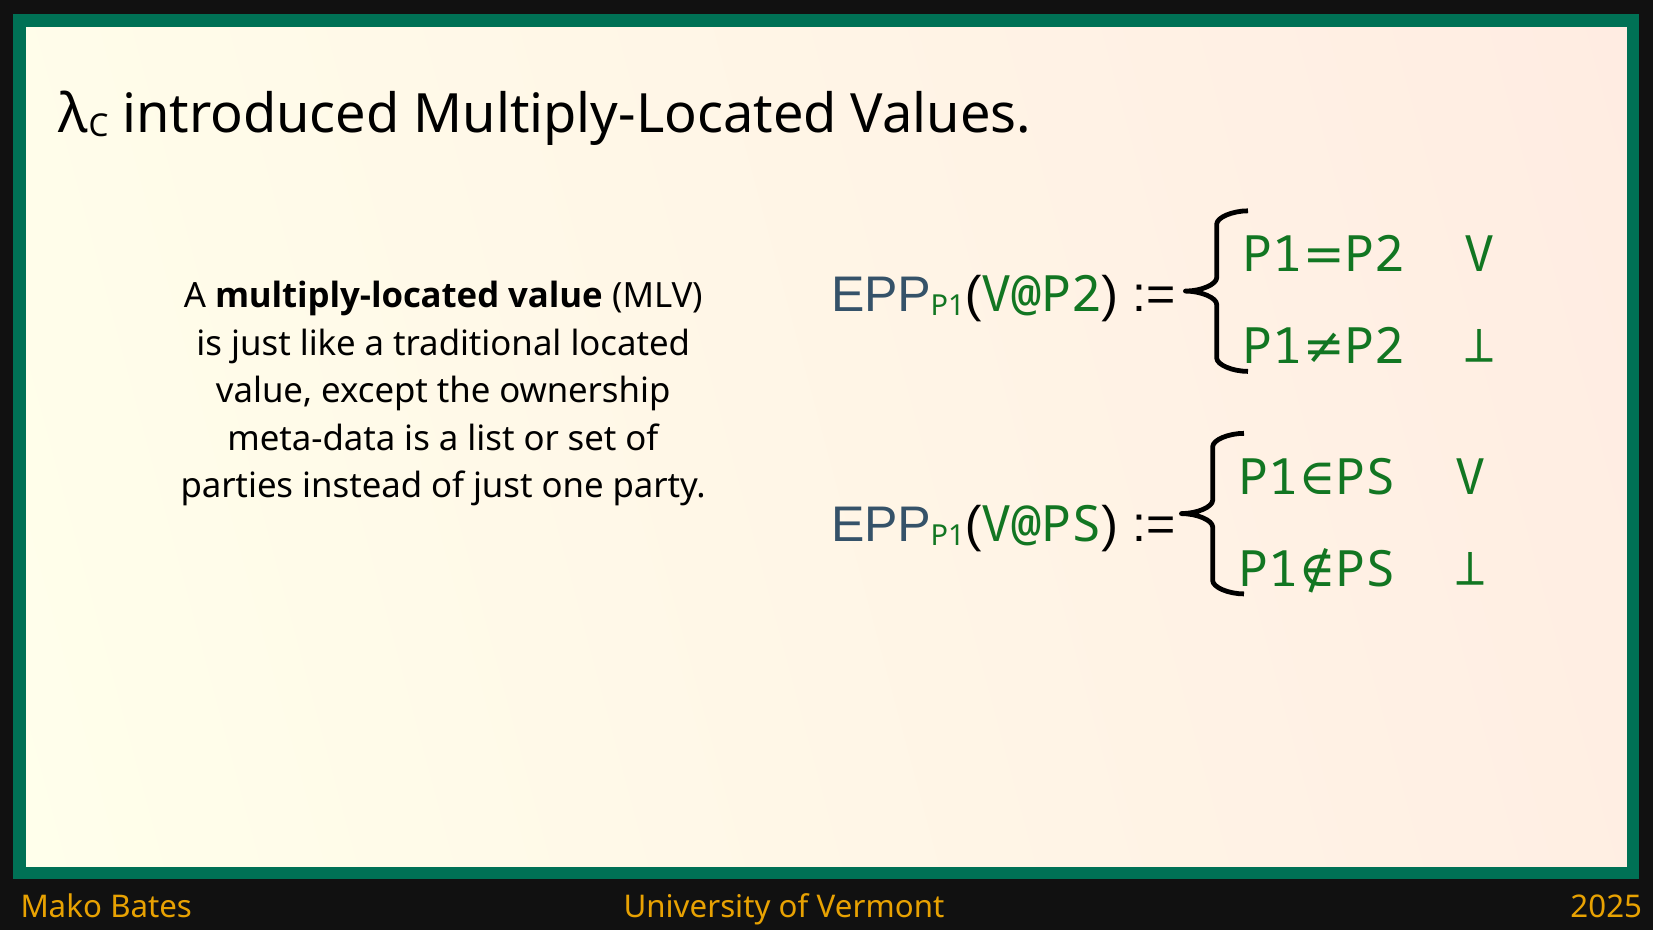

# λC introduced Multiply-Located Values.
EPPP1(V@P2) :=
EPPP1(V@PS) :=
P1=P2 V
P1≠P2 ⊥
P1∈PS V
P1∉PS ⊥
A multiply-located value (MLV) is just like a traditional located value, except the ownership meta-data is a list or set of parties instead of just one party.